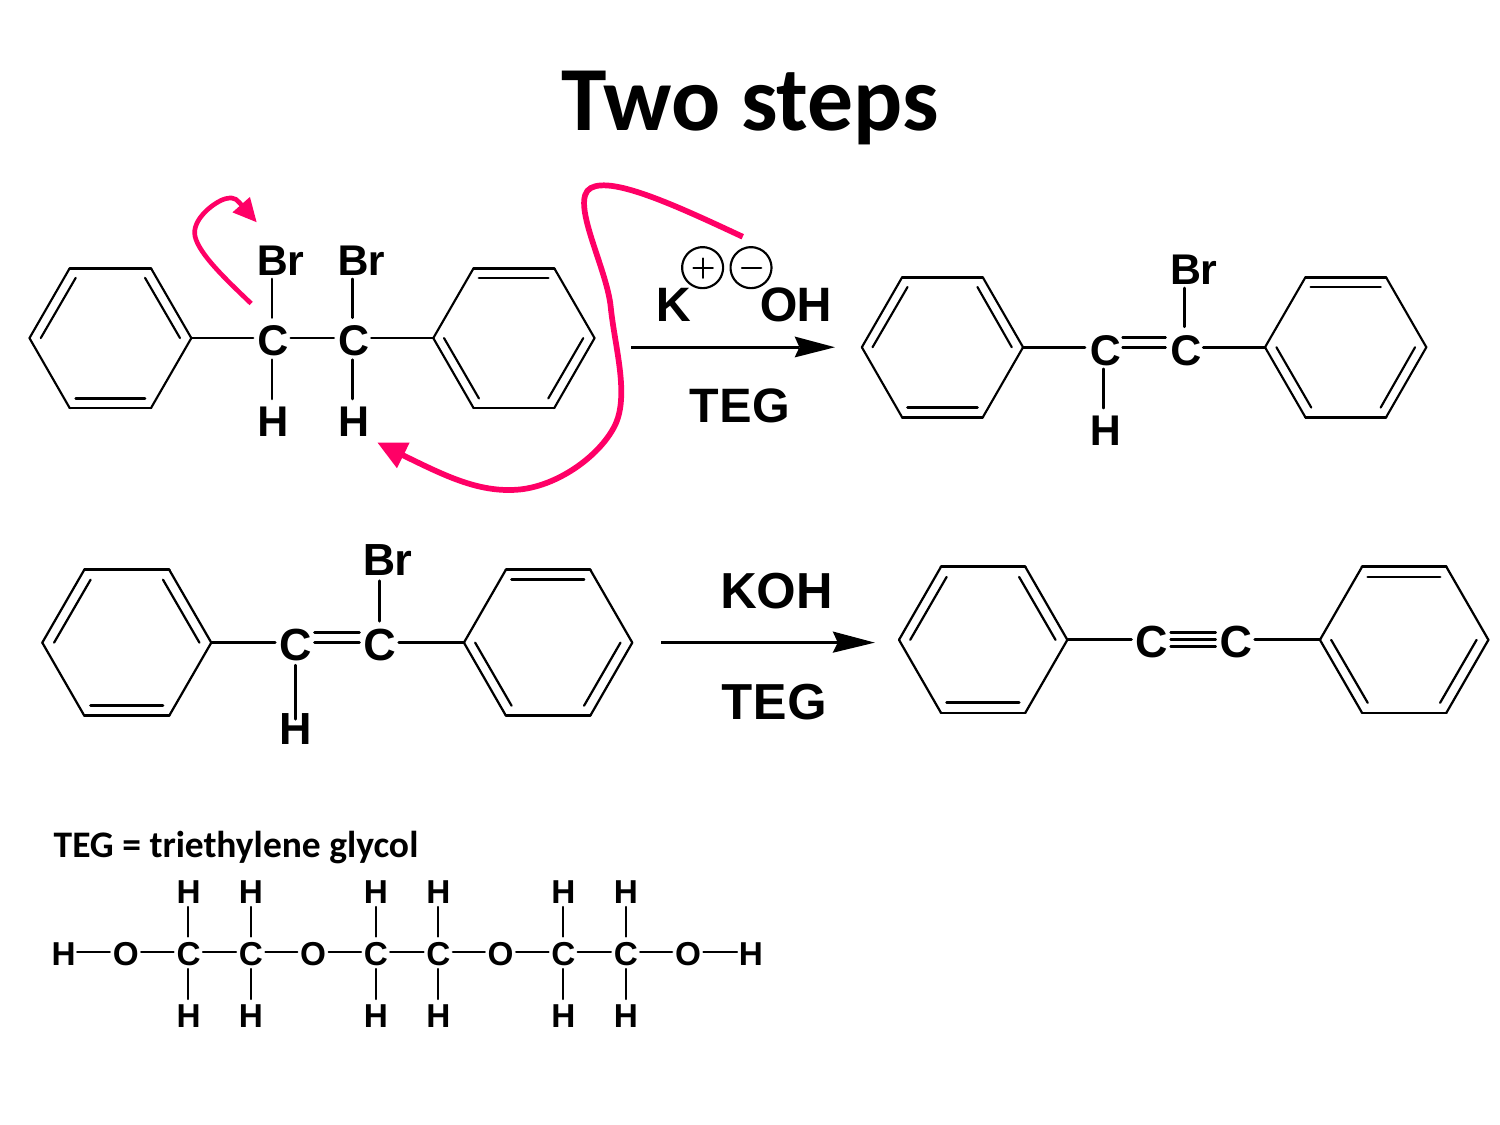

# Two steps
TEG = triethylene glycol